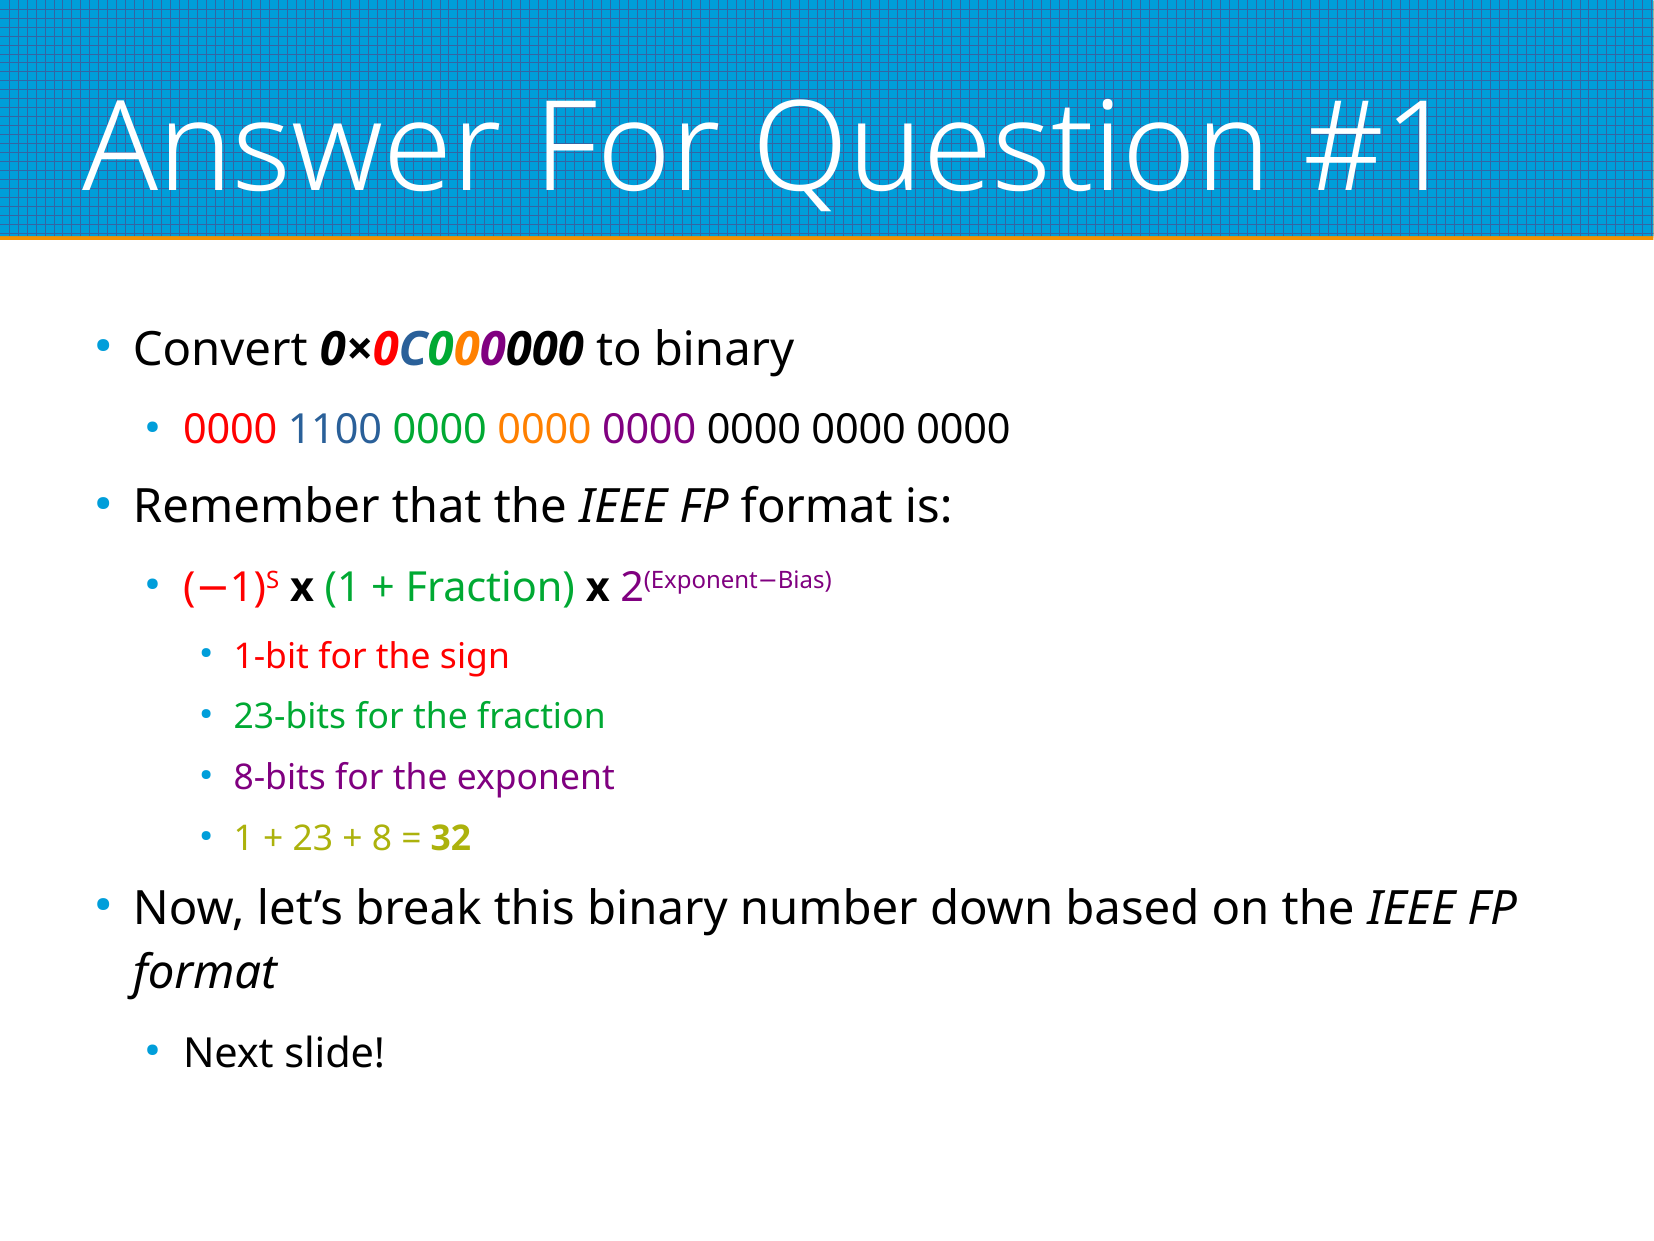

# Answer For Question #1
Convert 0×0C000000 to binary
0000 1100 0000 0000 0000 0000 0000 0000
Remember that the IEEE FP format is:
(−1)S x (1 + Fraction) x 2(Exponent−Bias)
1-bit for the sign
23-bits for the fraction
8-bits for the exponent
1 + 23 + 8 = 32
Now, let’s break this binary number down based on the IEEE FP format
Next slide!